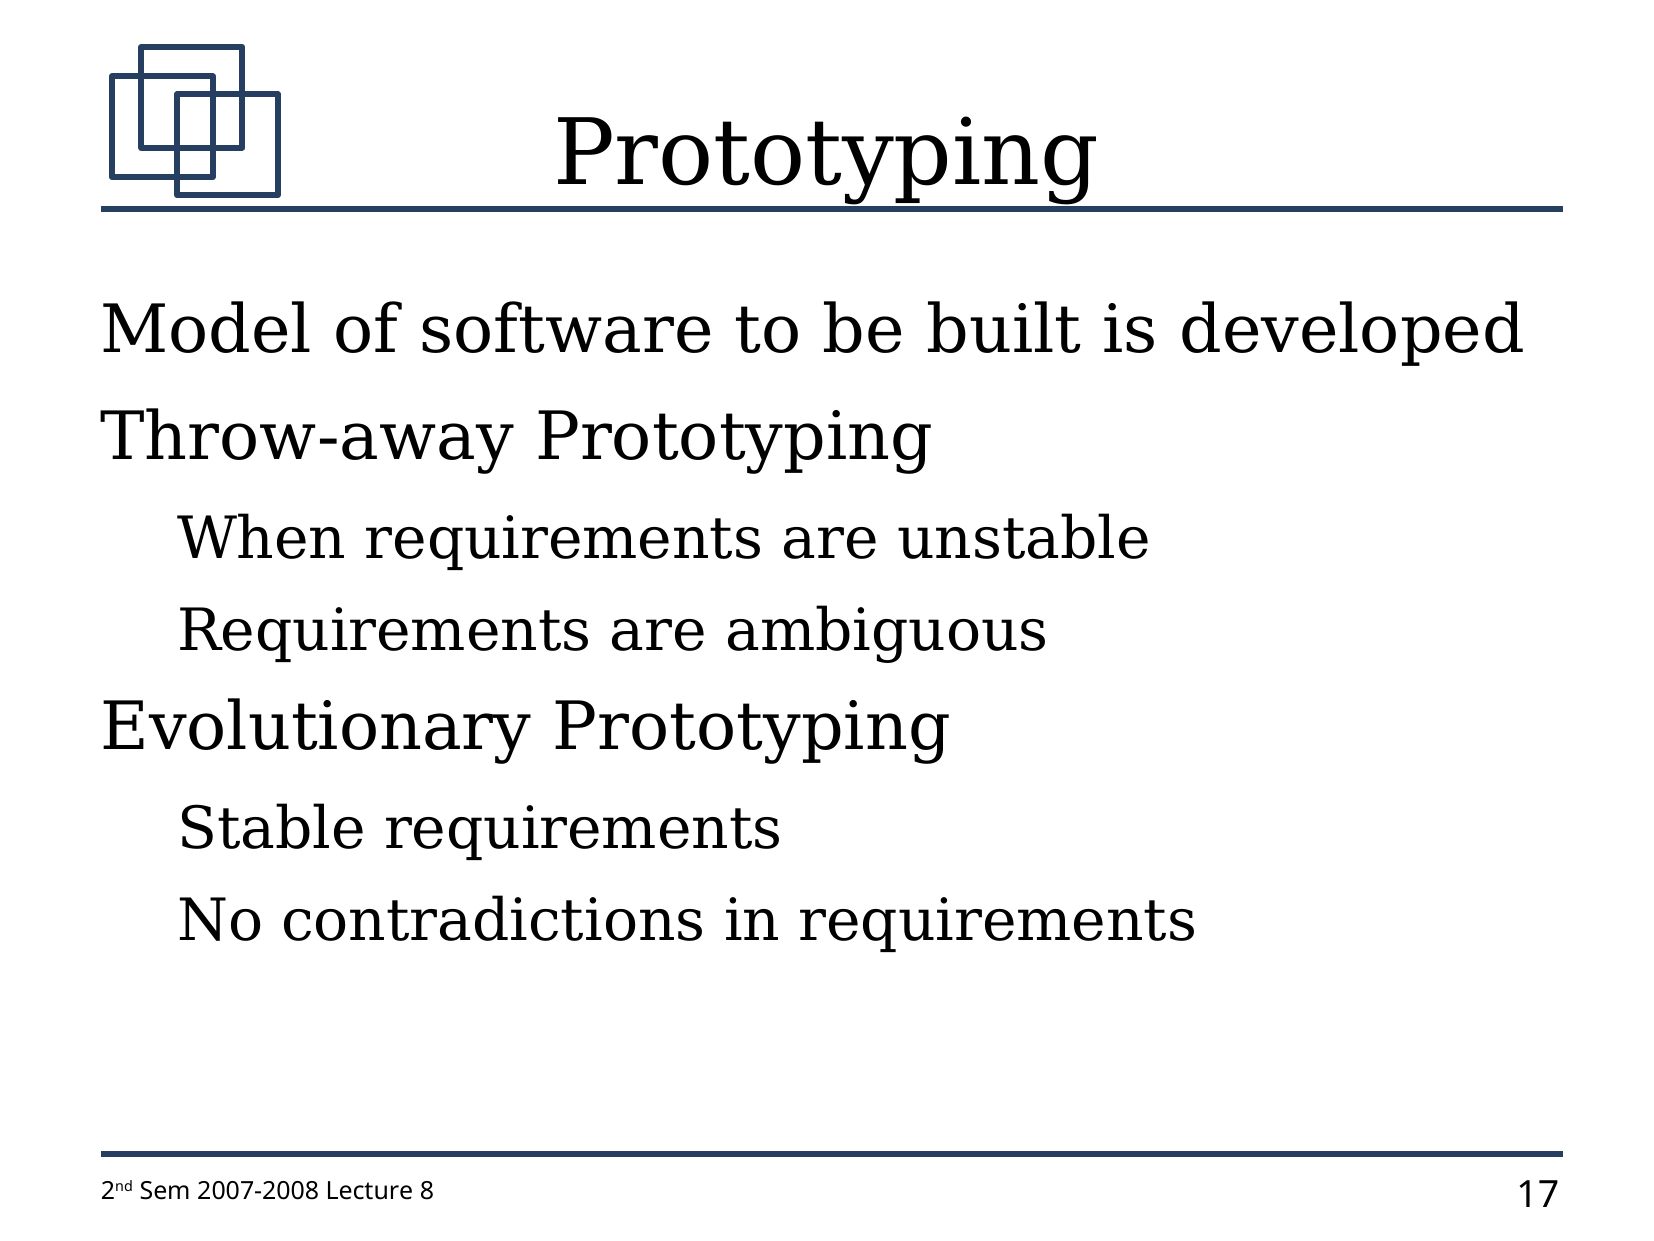

# Prototyping
Model of software to be built is developed
Throw-away Prototyping
When requirements are unstable
Requirements are ambiguous
Evolutionary Prototyping
Stable requirements
No contradictions in requirements